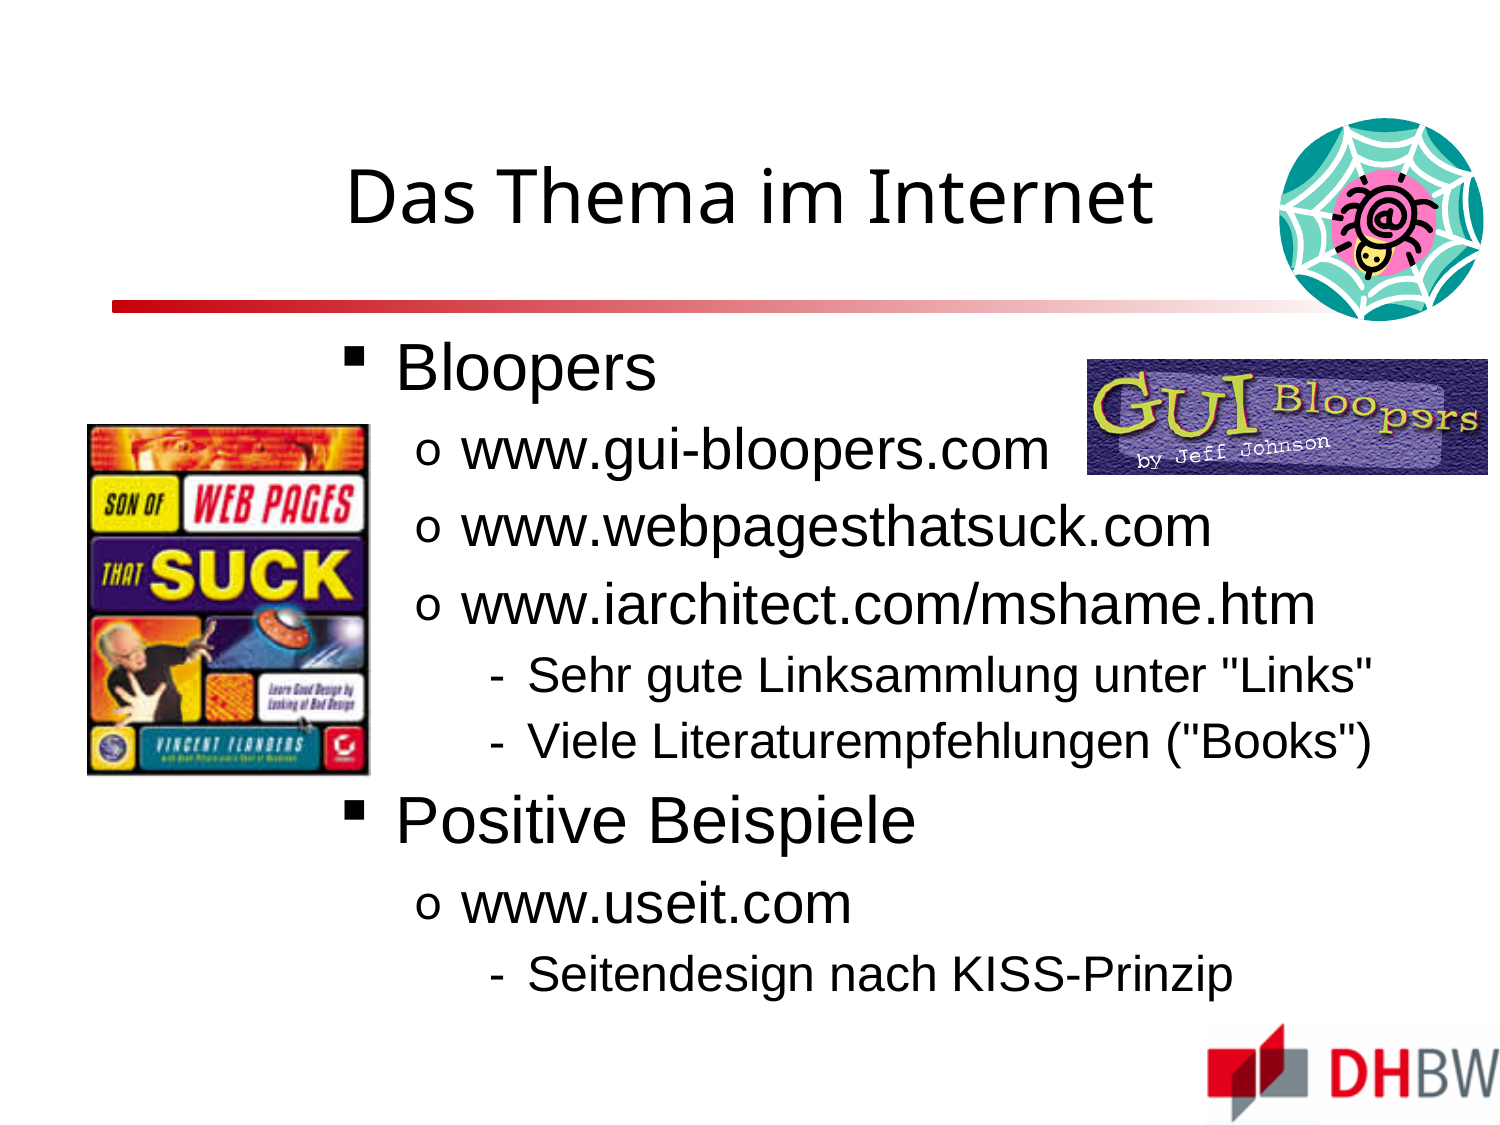

# Das Thema im Internet
Bloopers
www.gui-bloopers.com
www.webpagesthatsuck.com
www.iarchitect.com/mshame.htm
Sehr gute Linksammlung unter "Links"
Viele Literaturempfehlungen ("Books")
Positive Beispiele
www.useit.com
Seitendesign nach KISS-Prinzip